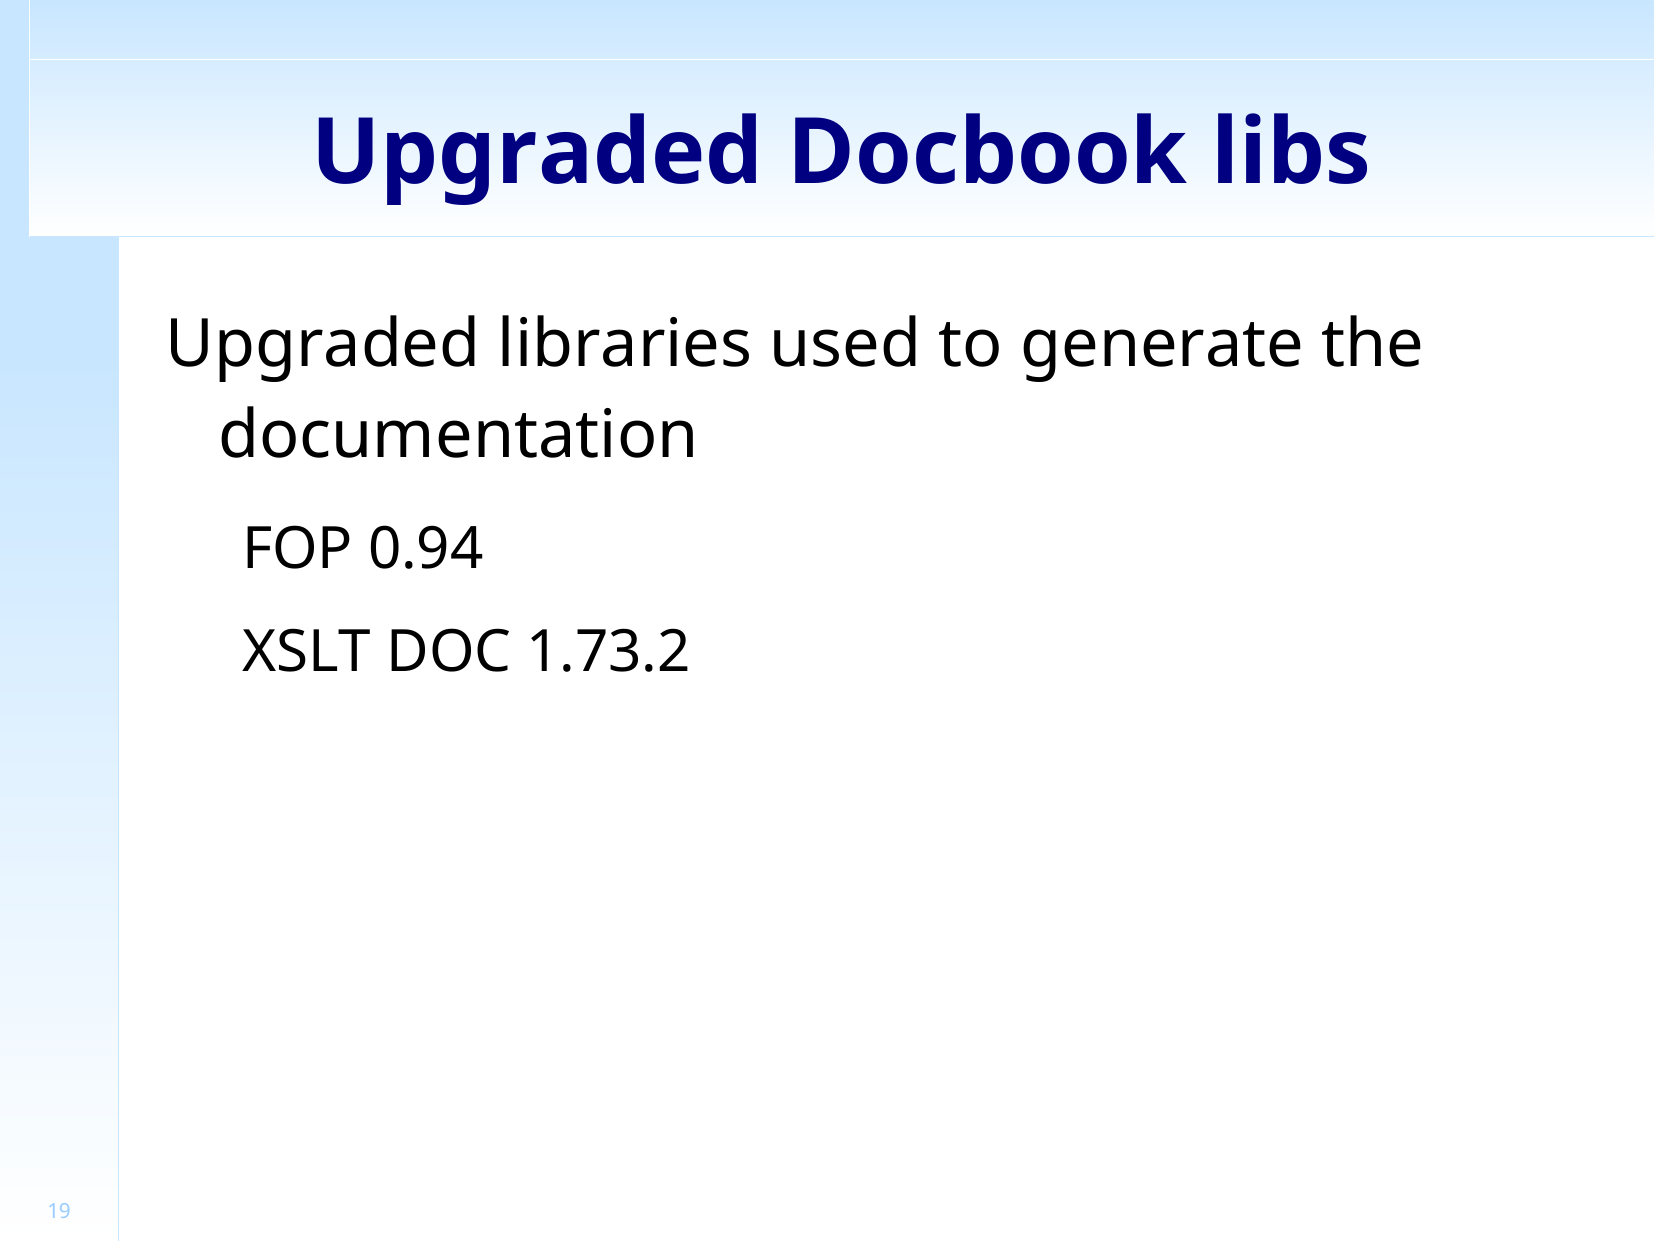

# Upgraded Docbook libs
Upgraded libraries used to generate the documentation
FOP 0.94
XSLT DOC 1.73.2